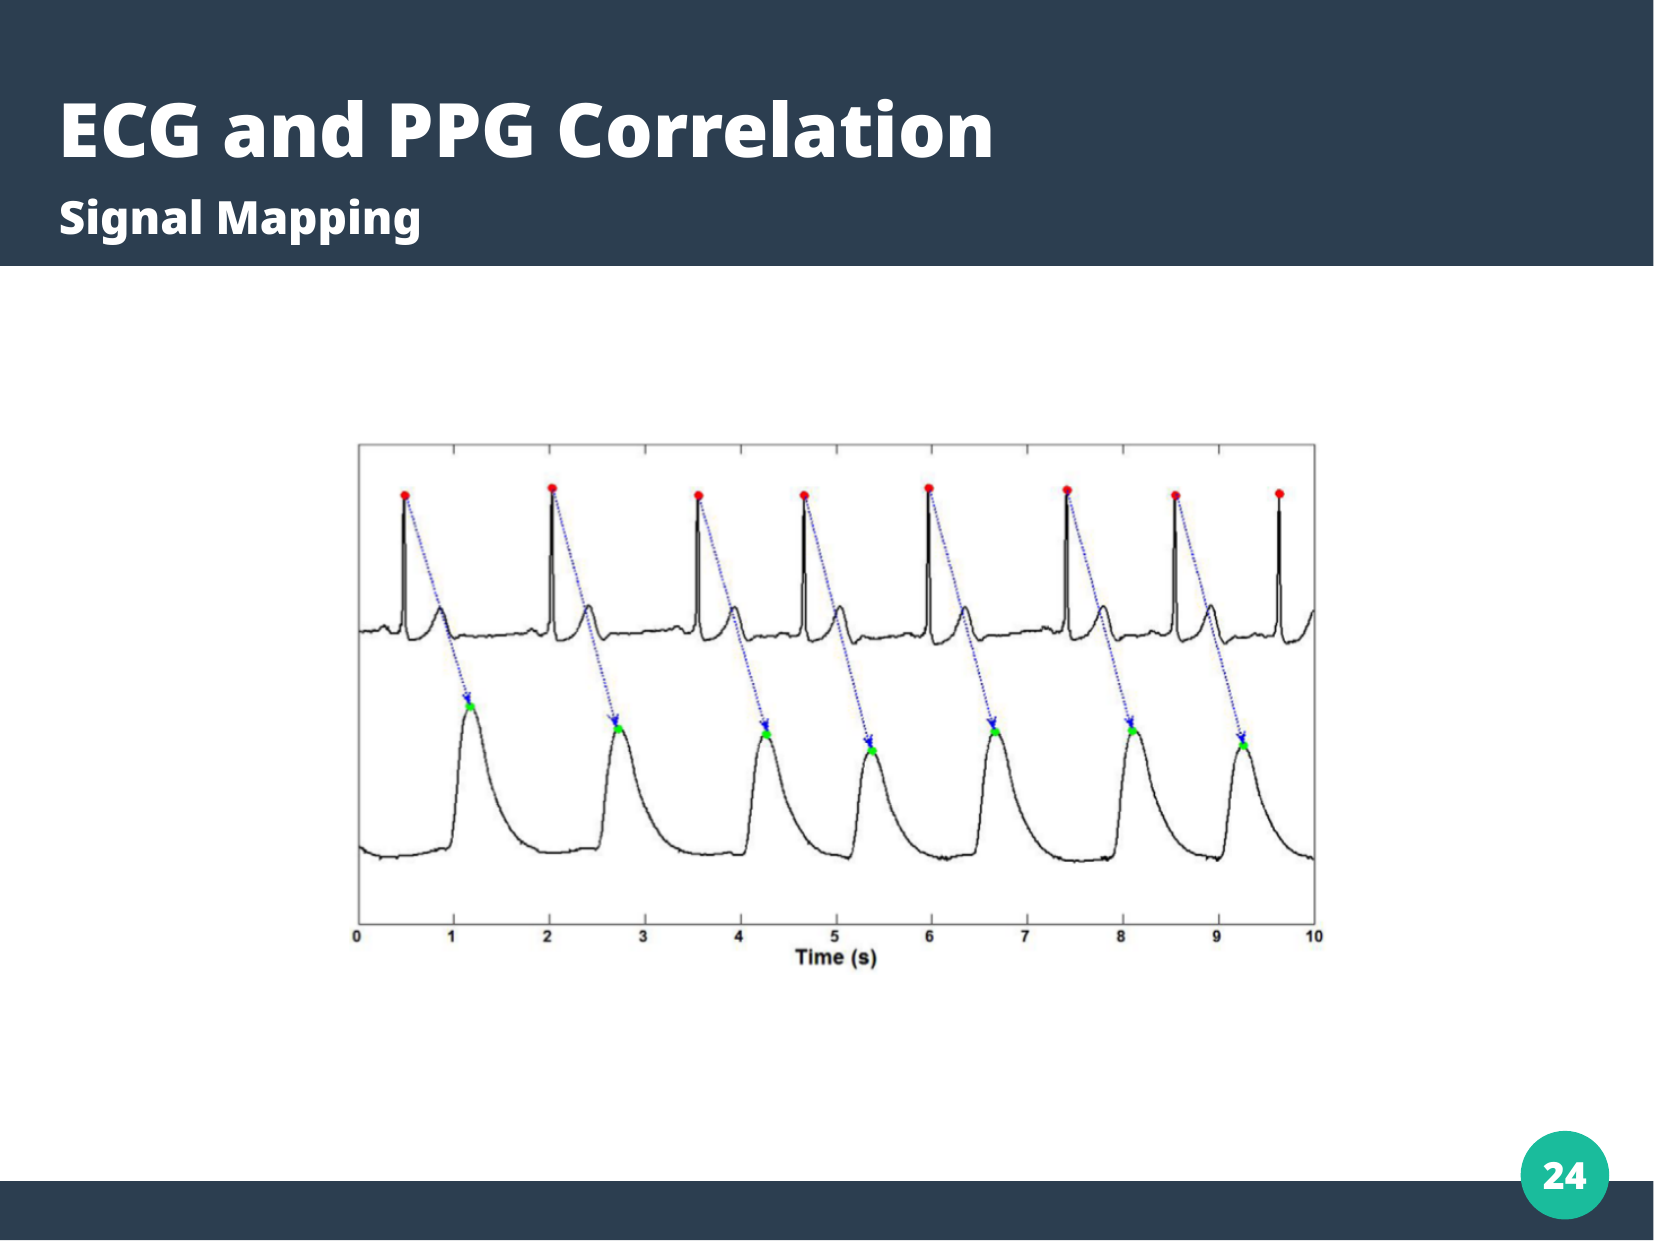

# ECG and PPG Correlation
Signal Mapping
24